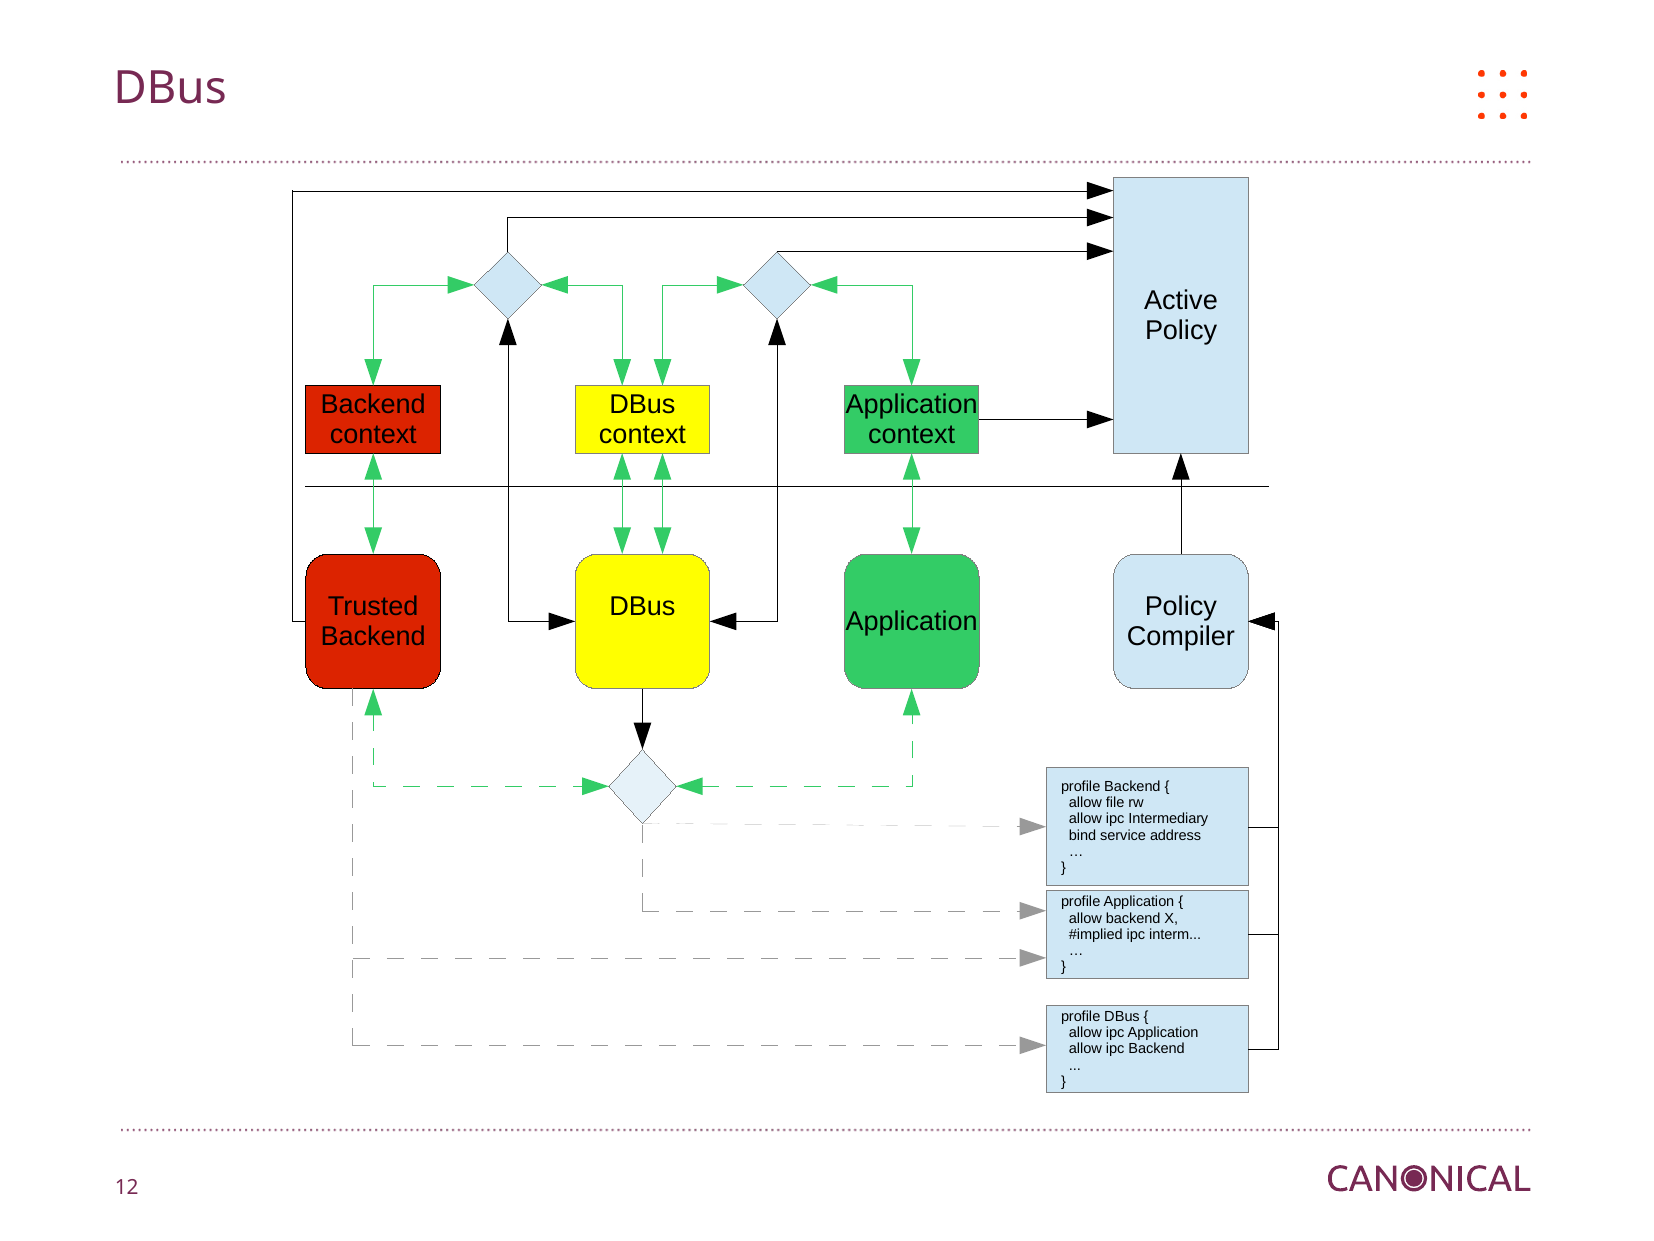

# DBus
Active
Policy
Backend
context
DBus
context
Application
context
Trusted
Backend
DBus
Application
Policy
Compiler
profile Backend {
 allow file rw
 allow ipc Intermediary
 bind service address
 …
}
profile Application {
 allow backend X,
 #implied ipc interm...
 …
}
profile DBus {
 allow ipc Application
 allow ipc Backend
 ...
}